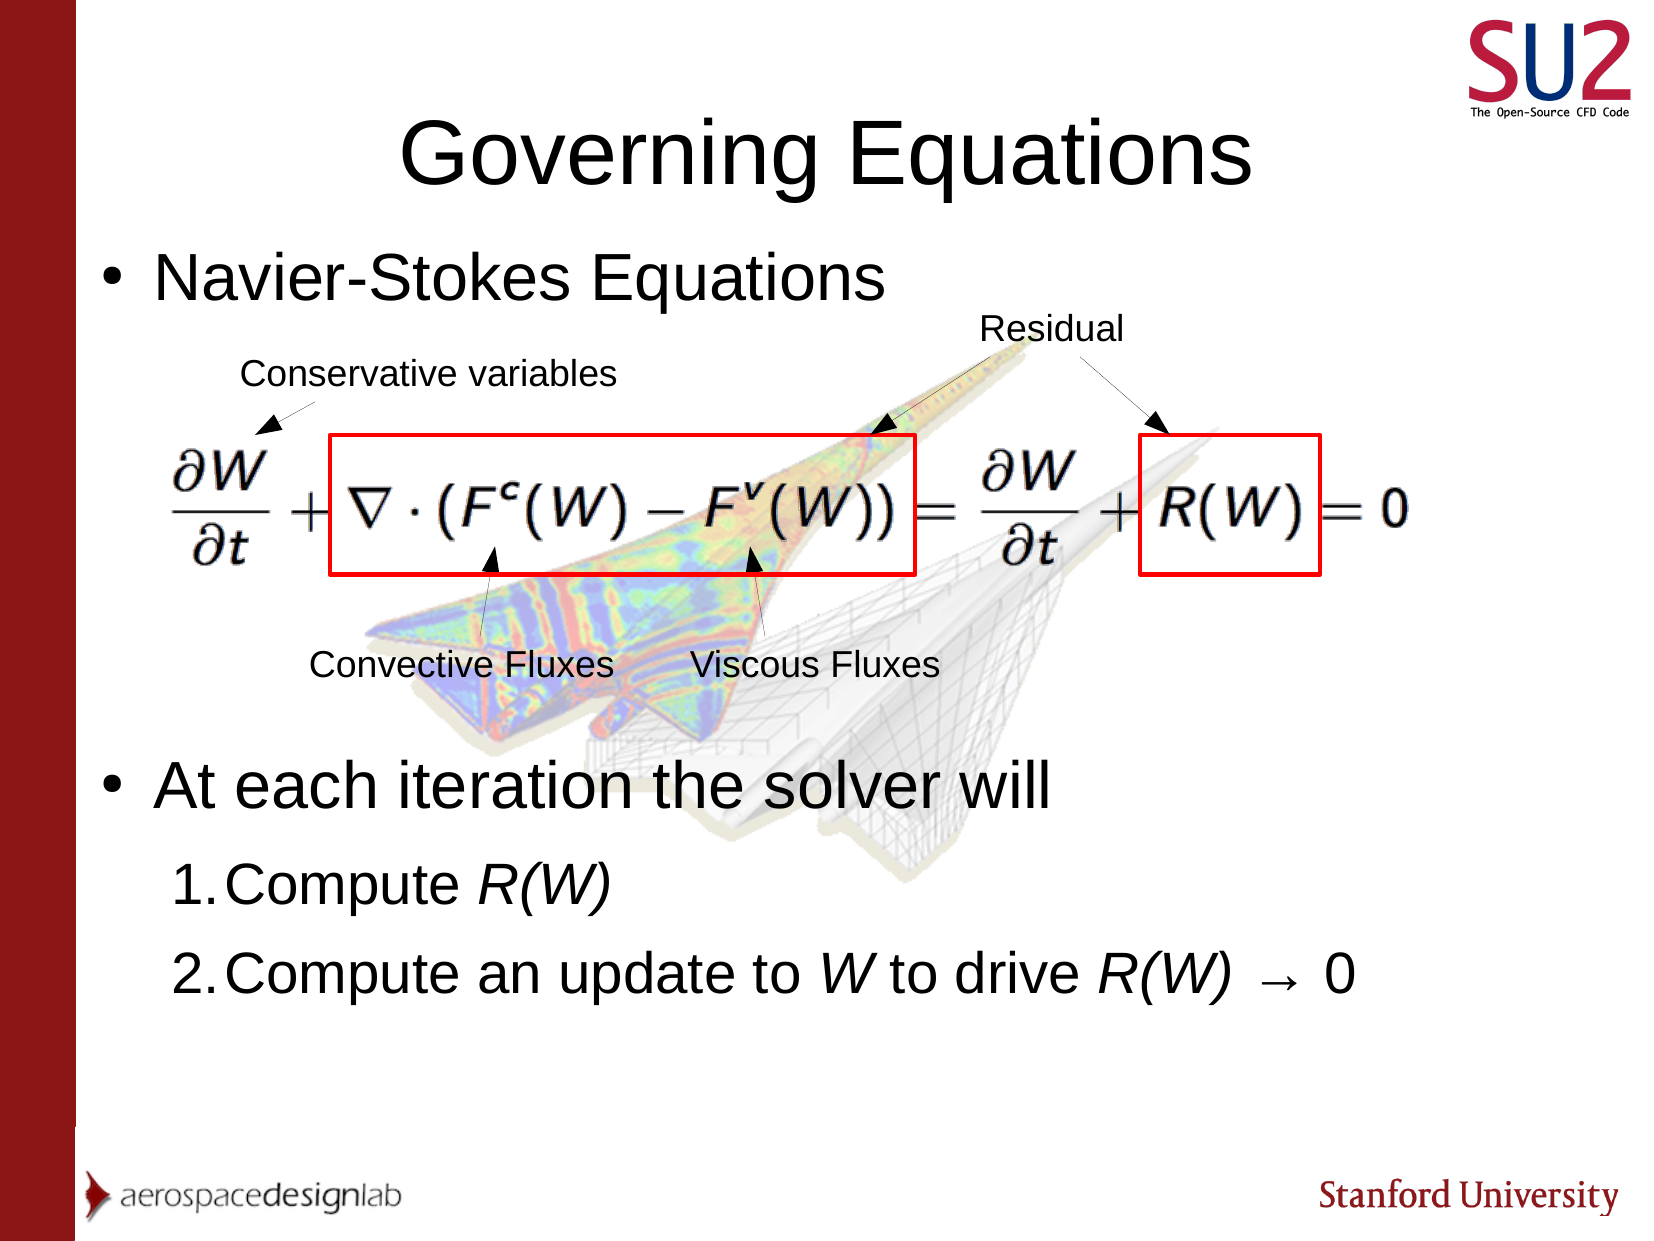

# Governing Equations
Navier-Stokes Equations
At each iteration the solver will
Compute R(W)
Compute an update to W to drive R(W) → 0
Residual
Conservative variables
Convective Fluxes
Viscous Fluxes